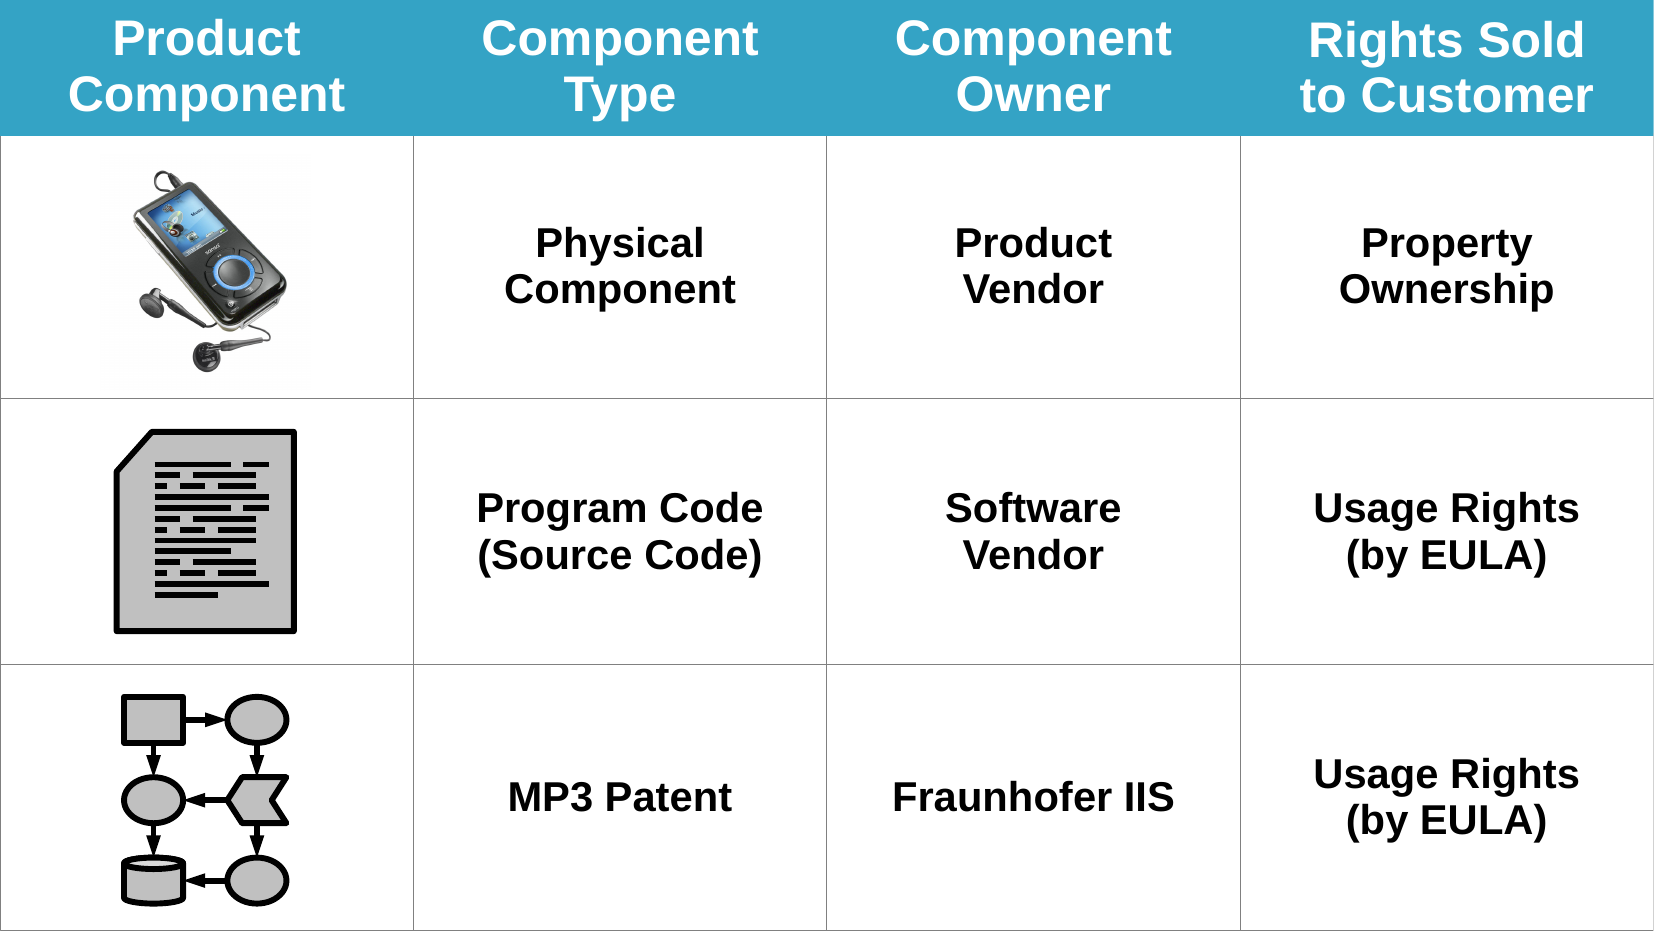

Product
Component
Component
Type
Component
Owner
Rights Sold
to Customer
Physical
Component
Product
Vendor
Property
Ownership
Program Code
(Source Code)
Software
Vendor
Usage Rights
(by EULA)
MP3 Patent
Fraunhofer IIS
Usage Rights
(by EULA)
Software Product Management
© 2018 Dirk Riehle - Some Rights Reserved
22